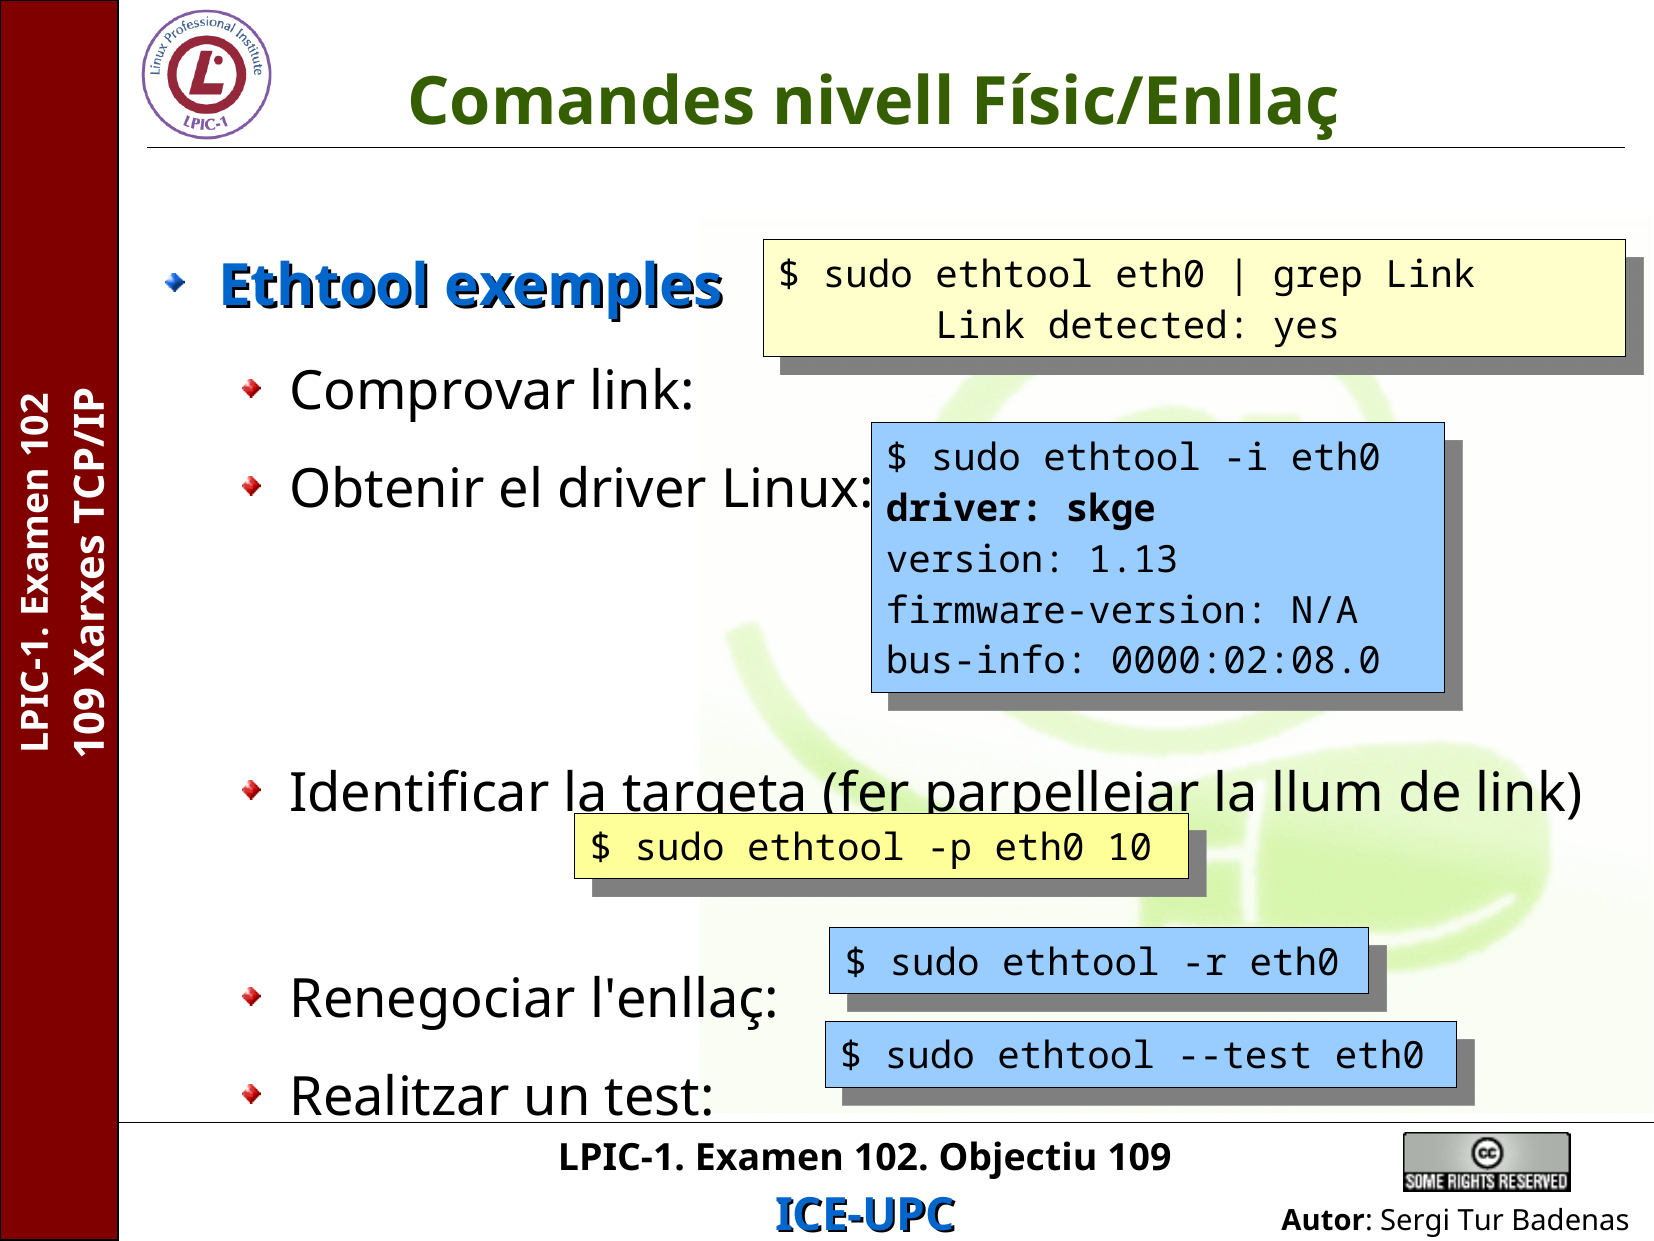

# Comandes nivell Físic/Enllaç
$ sudo ethtool eth0 | grep Link
 Link detected: yes
Ethtool exemples
Comprovar link:
Obtenir el driver Linux:
Identificar la targeta (fer parpellejar la llum de link)
Renegociar l'enllaç:
Realitzar un test:
$ sudo ethtool -i eth0
driver: skge
version: 1.13
firmware-version: N/A
bus-info: 0000:02:08.0
$ sudo ethtool -p eth0 10
$ sudo ethtool -r eth0
$ sudo ethtool --test eth0